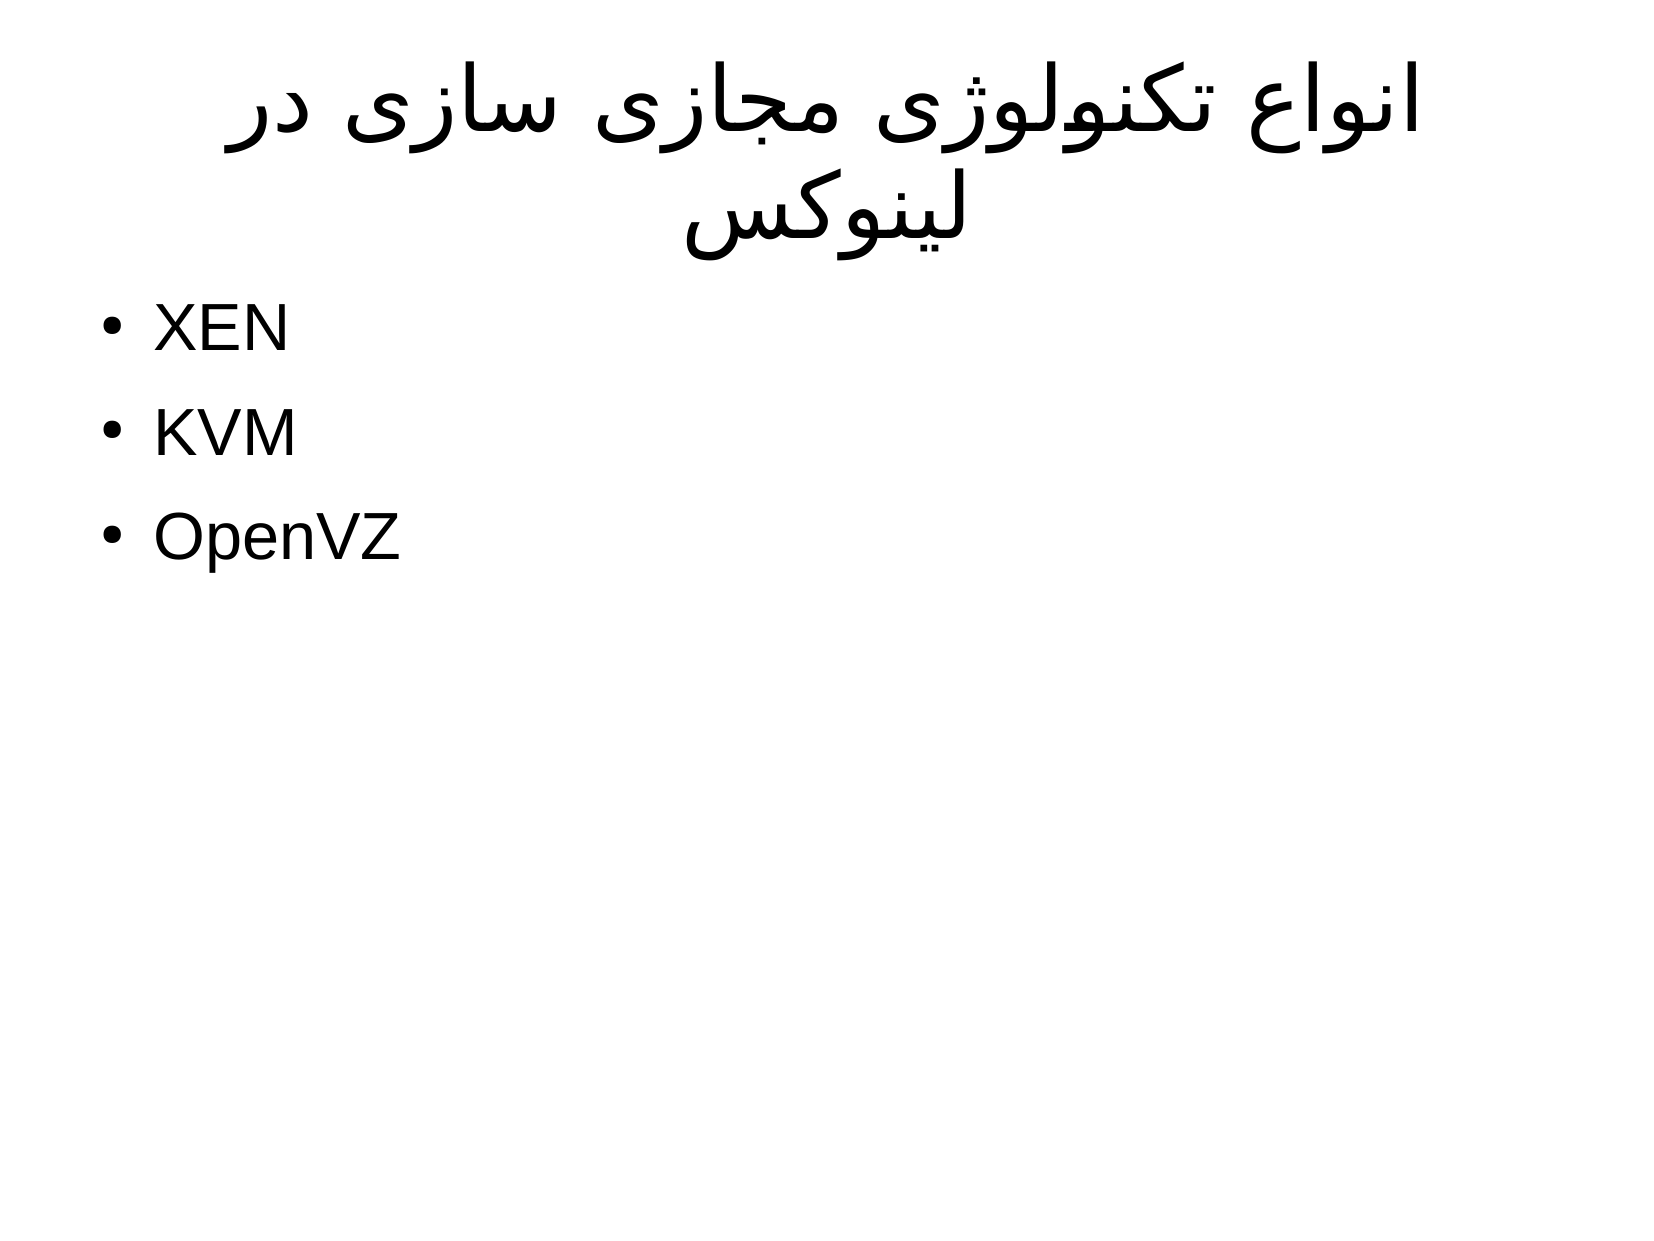

# انواع تکنولوژی مجازی سازی در لینوکس
XEN
KVM
OpenVZ